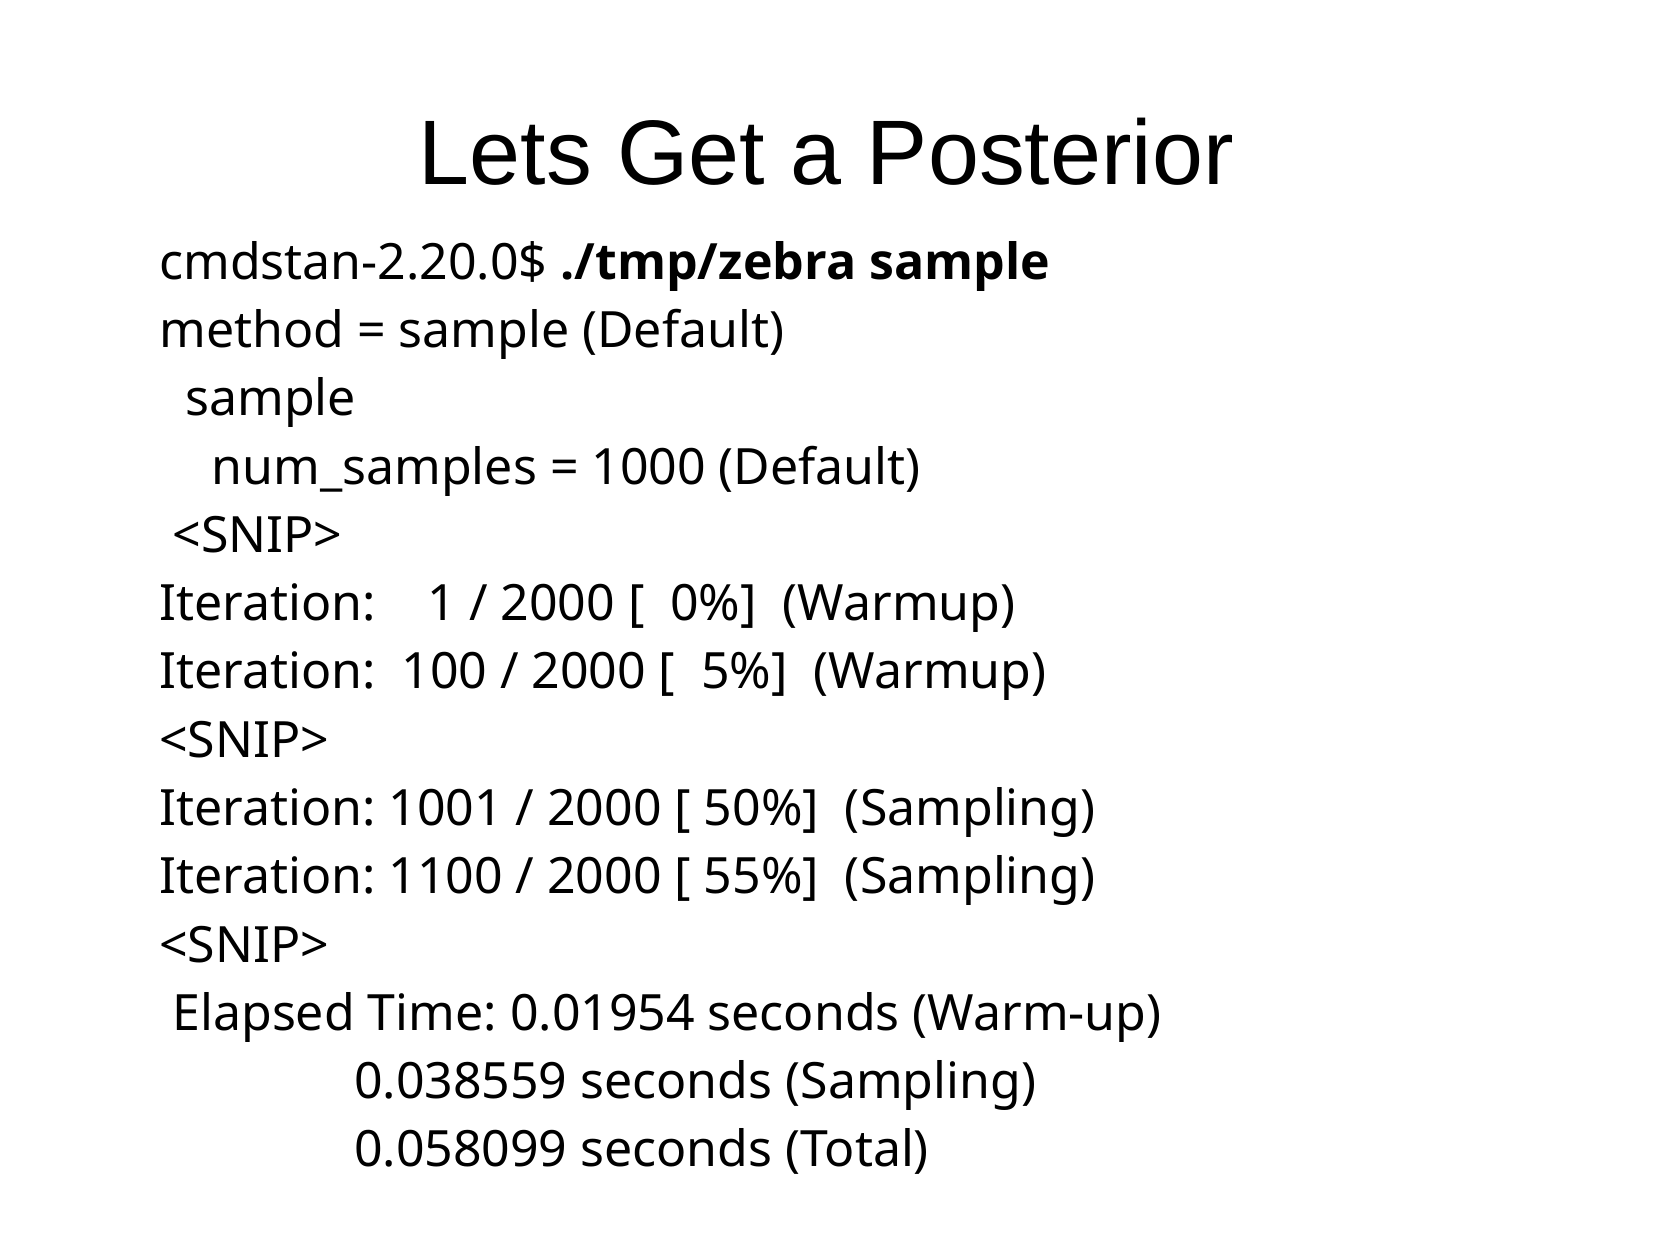

# Lets Get a Posterior
cmdstan-2.20.0$ ./tmp/zebra sample
method = sample (Default)
 sample
 num_samples = 1000 (Default)
 <SNIP>
Iteration: 1 / 2000 [ 0%] (Warmup)
Iteration: 100 / 2000 [ 5%] (Warmup)
<SNIP>
Iteration: 1001 / 2000 [ 50%] (Sampling)
Iteration: 1100 / 2000 [ 55%] (Sampling)
<SNIP>
 Elapsed Time: 0.01954 seconds (Warm-up)
 0.038559 seconds (Sampling)
 0.058099 seconds (Total)